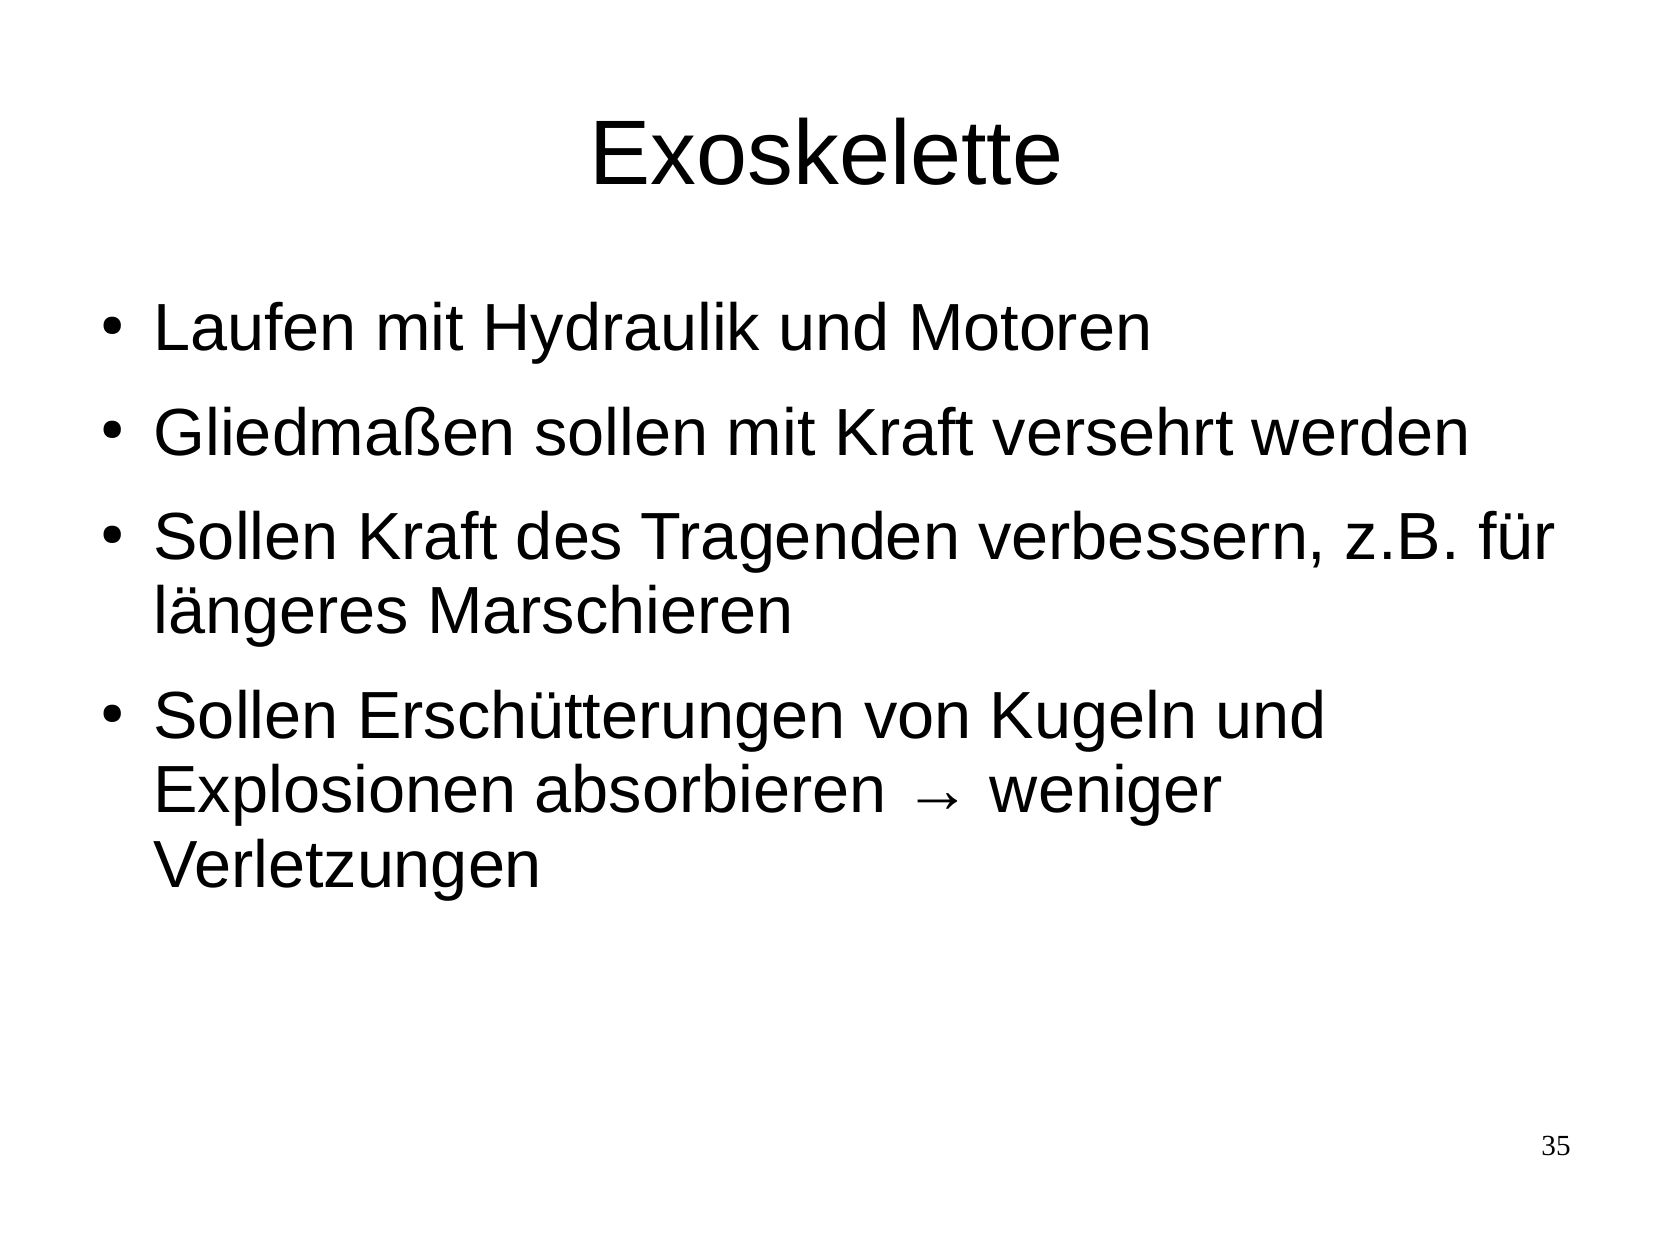

# Exoskelette
Laufen mit Hydraulik und Motoren
Gliedmaßen sollen mit Kraft versehrt werden
Sollen Kraft des Tragenden verbessern, z.B. für längeres Marschieren
Sollen Erschütterungen von Kugeln und Explosionen absorbieren → weniger Verletzungen
35